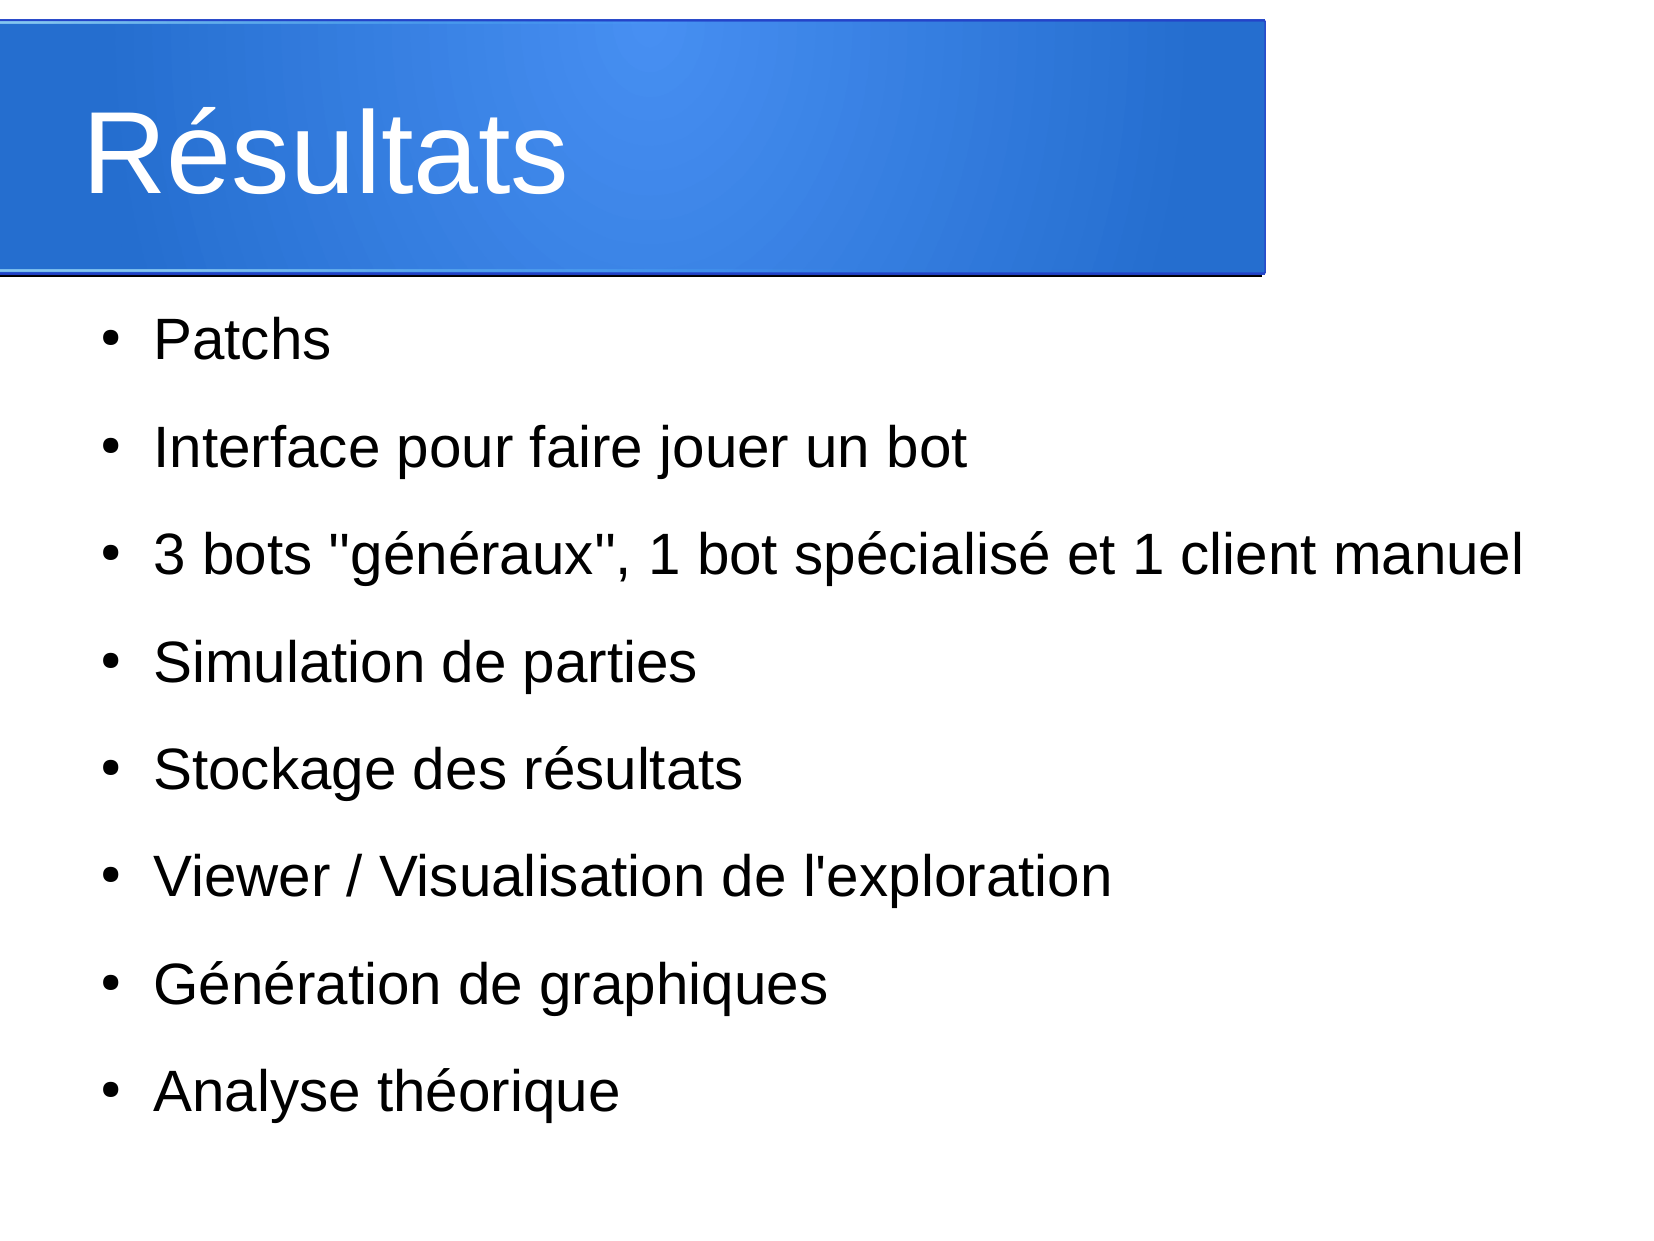

# Résultats
Patchs
Interface pour faire jouer un bot
3 bots ''généraux'', 1 bot spécialisé et 1 client manuel
Simulation de parties
Stockage des résultats
Viewer / Visualisation de l'exploration
Génération de graphiques
Analyse théorique